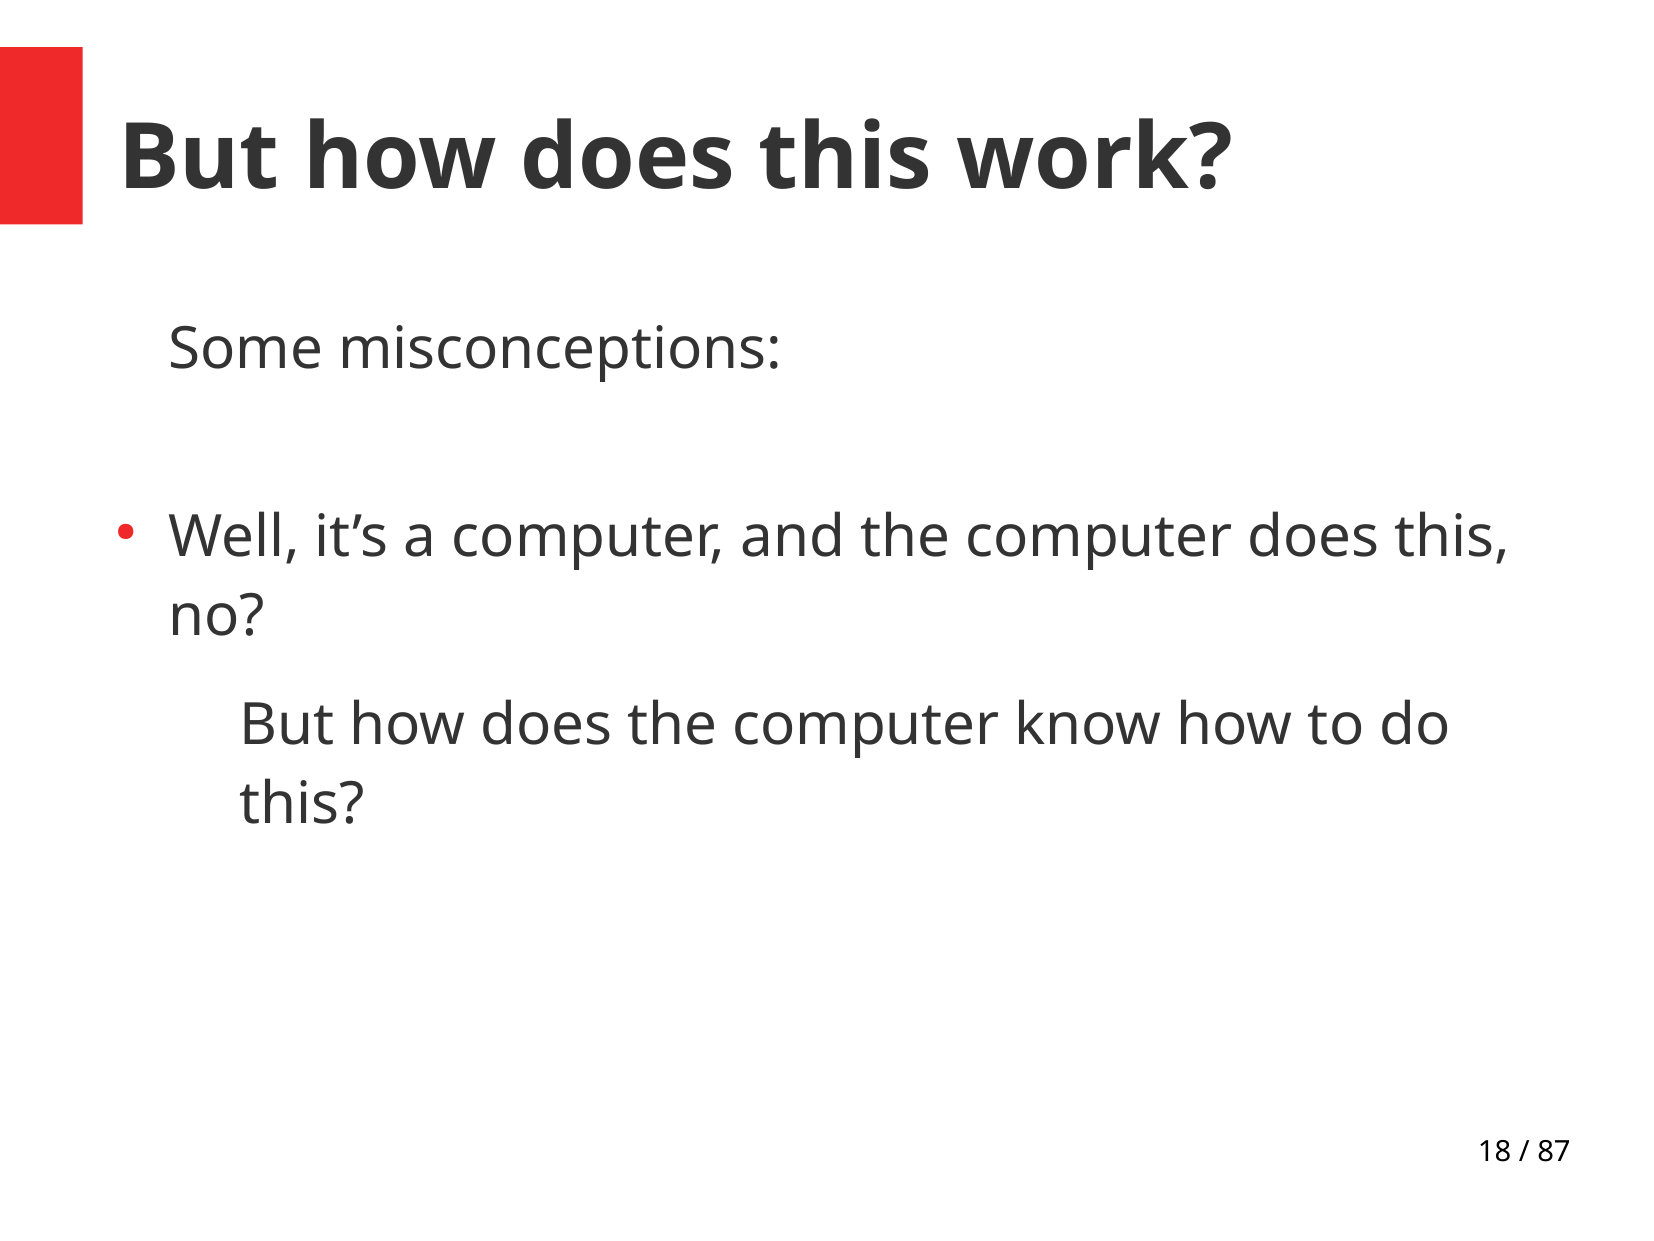

# But how does this work?
Some misconceptions:
Well, it’s a computer, and the computer does this, no?
But how does the computer know how to do this?
18